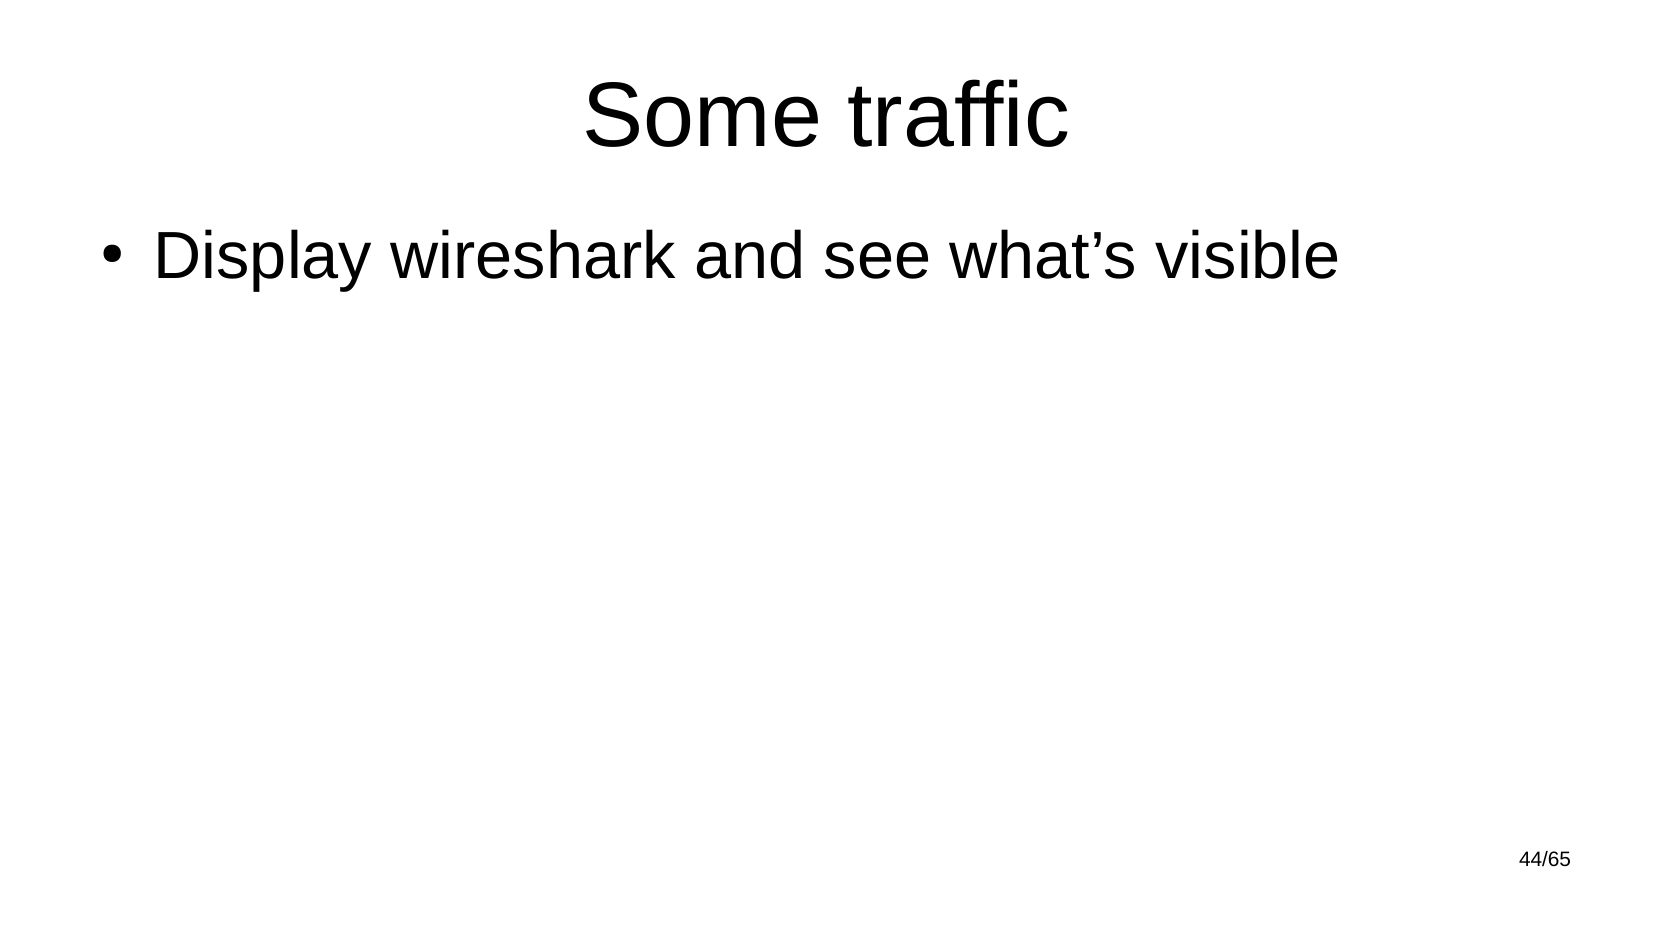

# Some traffic
Display wireshark and see what’s visible
44